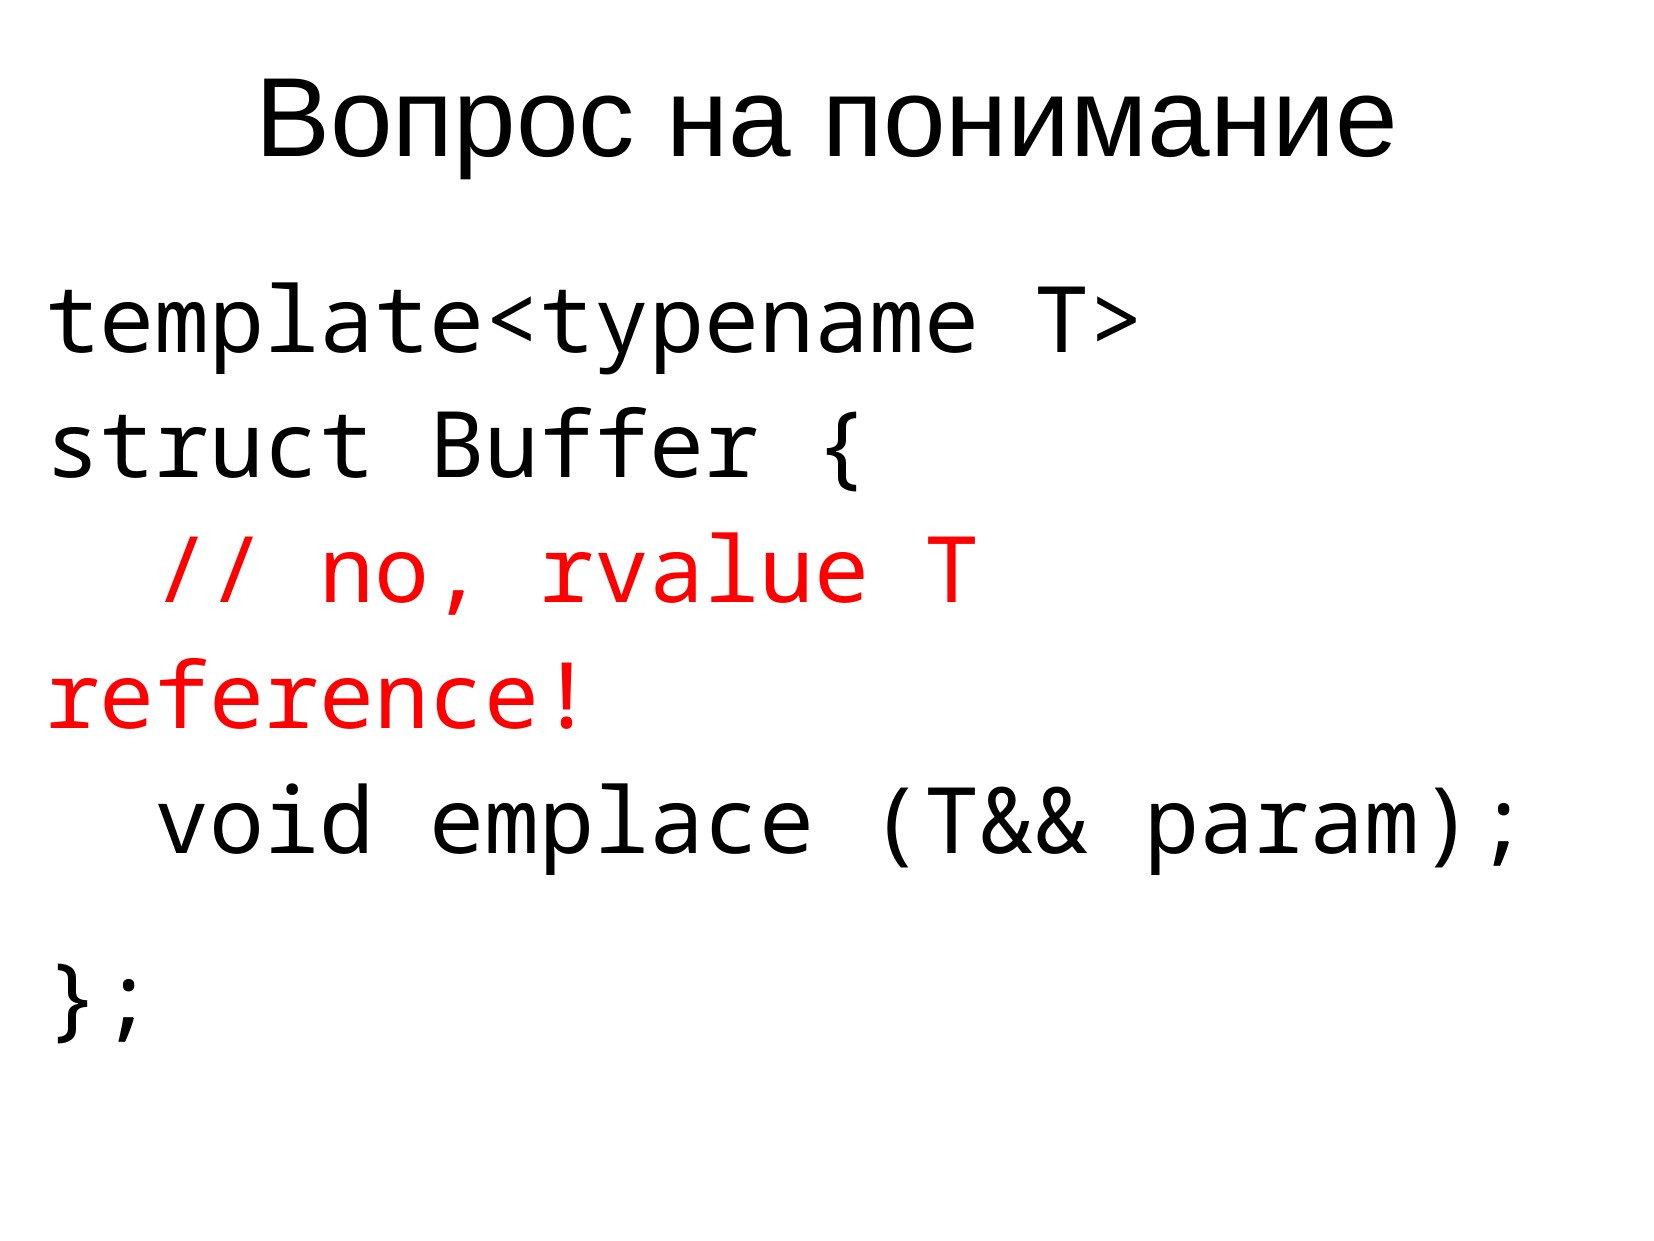

# Вопрос на понимание
template<typename T>
struct Buffer {
 // no, rvalue T reference!
 void emplace (T&& param);
};